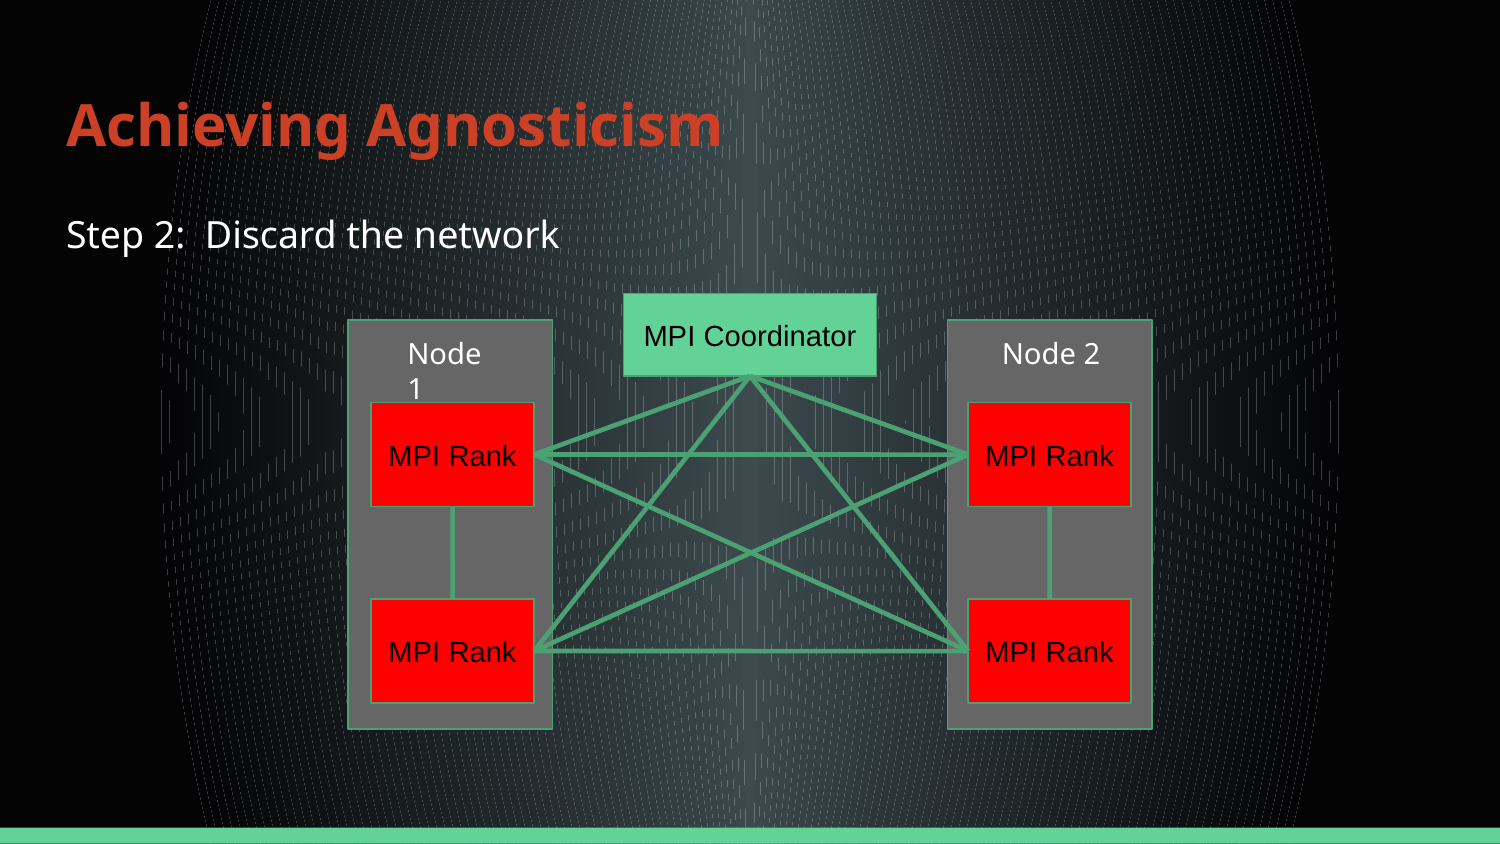

Achieving Agnosticism
# Step 2: Discard the network
MPI Coordinator
Node 1
Node 2
MPI Rank
MPI Rank
MPI Rank
MPI Rank